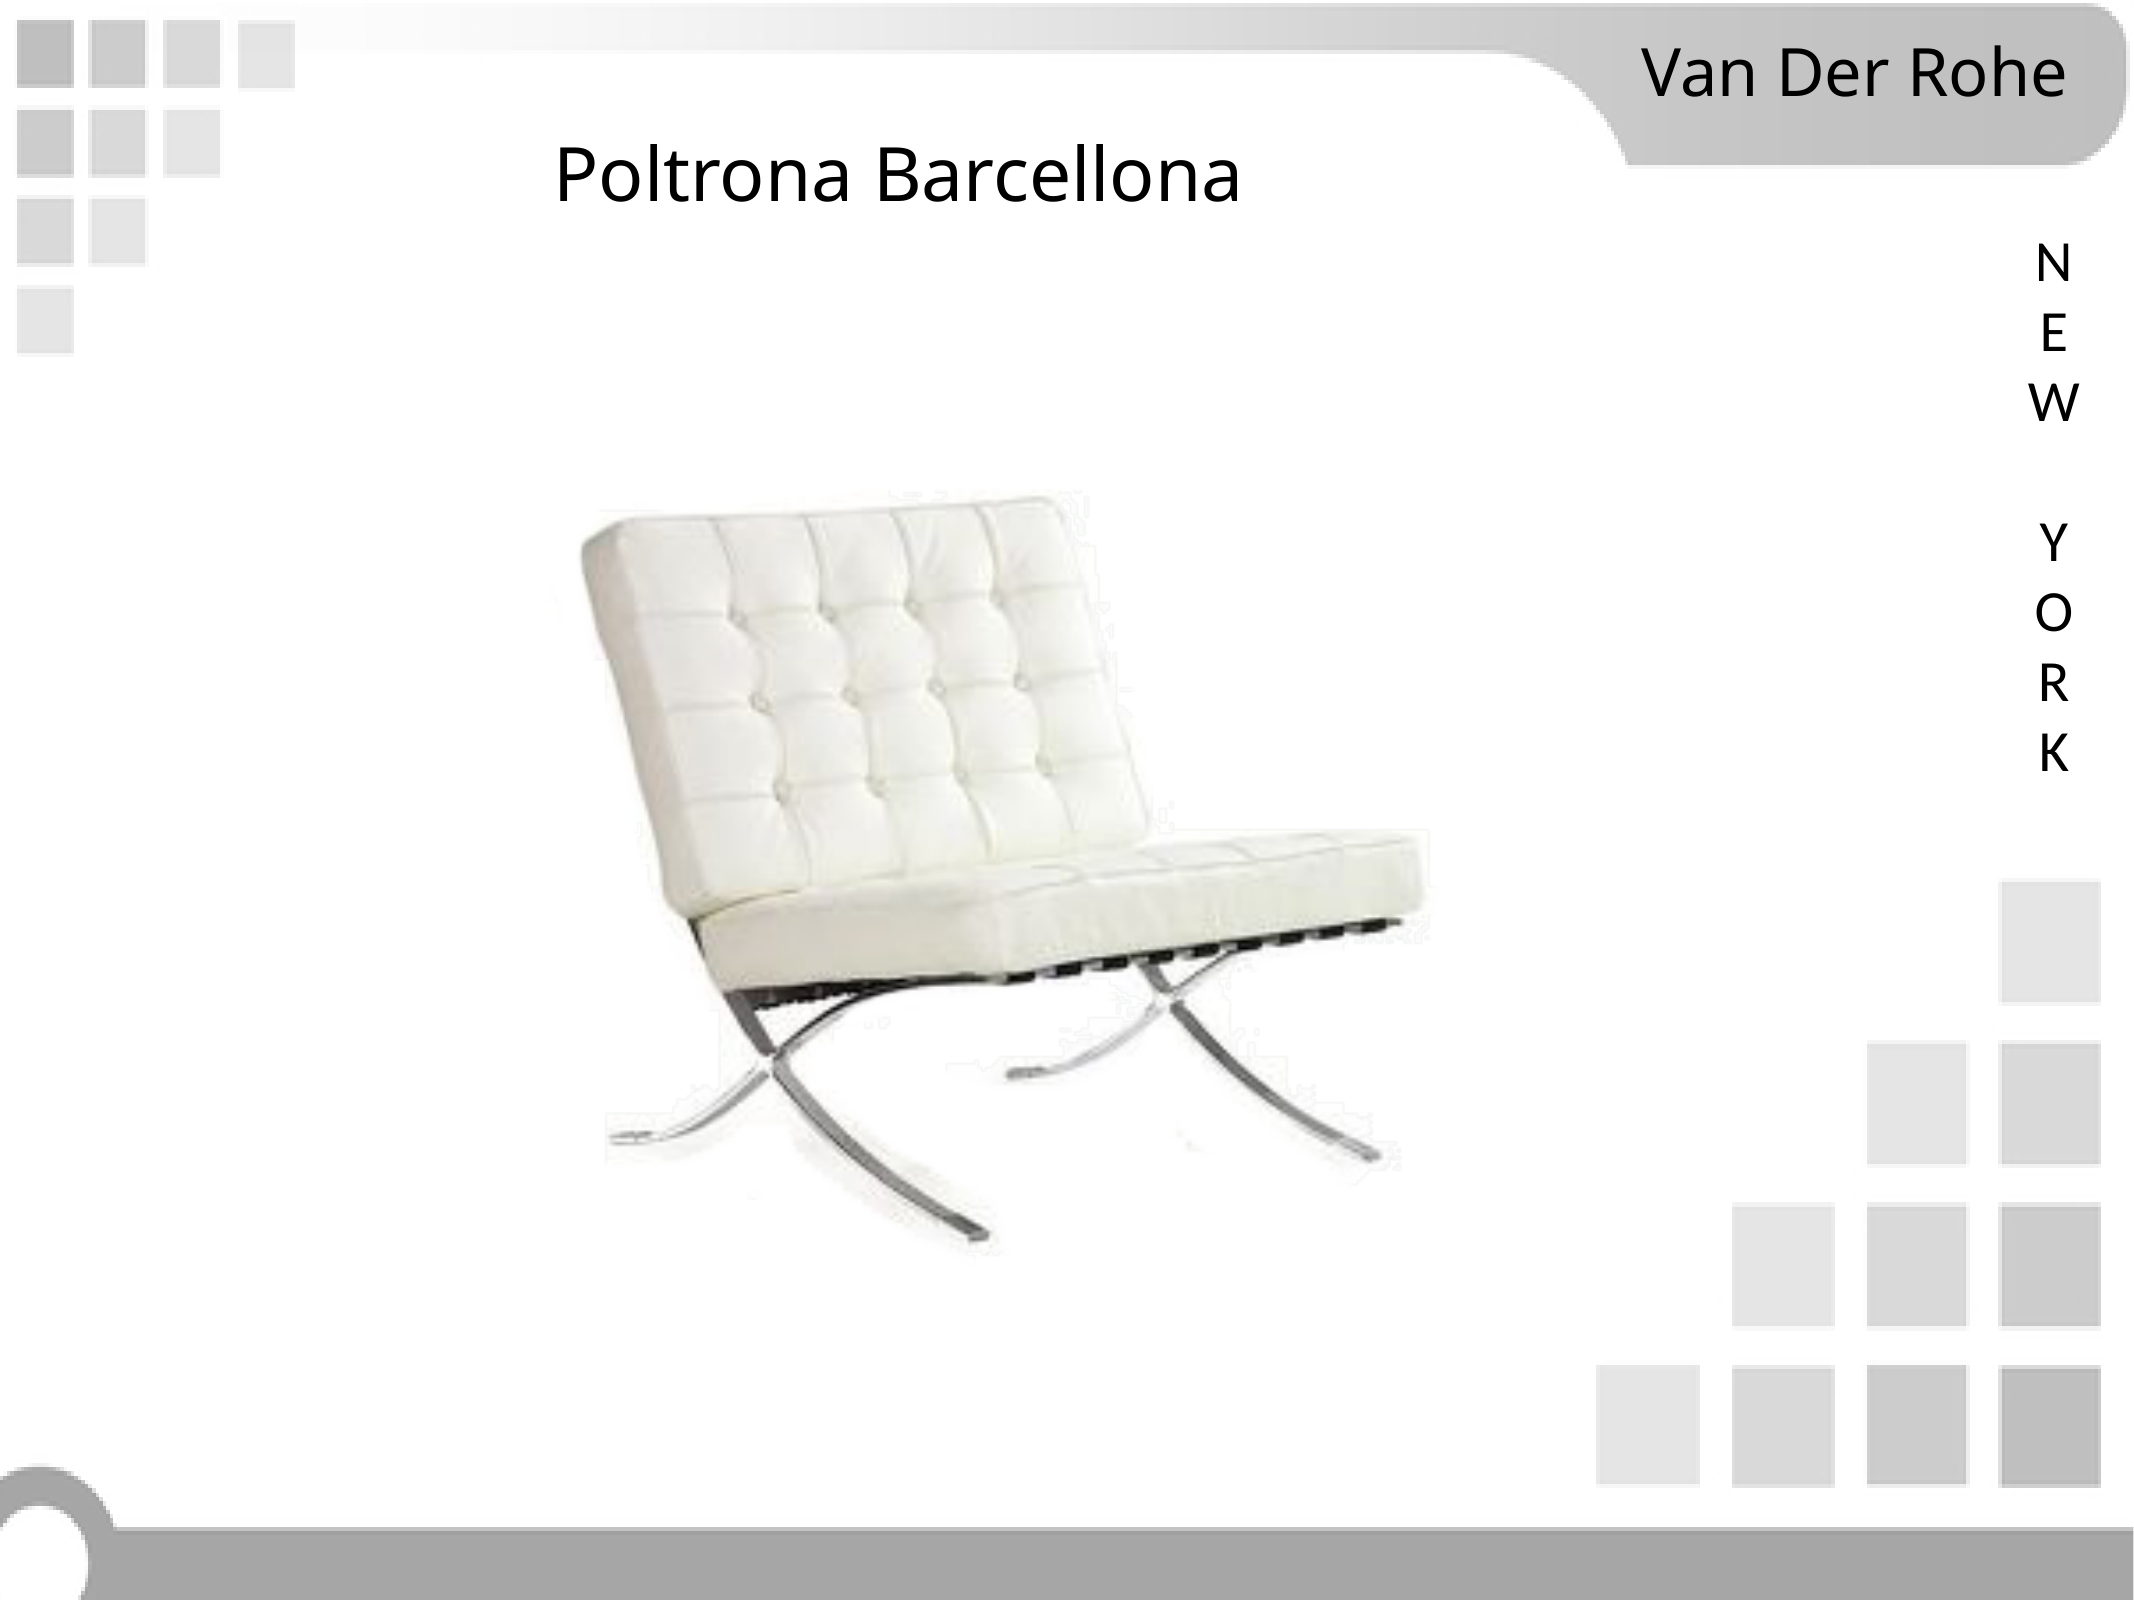

Van Der Rohe
Poltrona Barcellona
N
E
W
Y
O
R
K